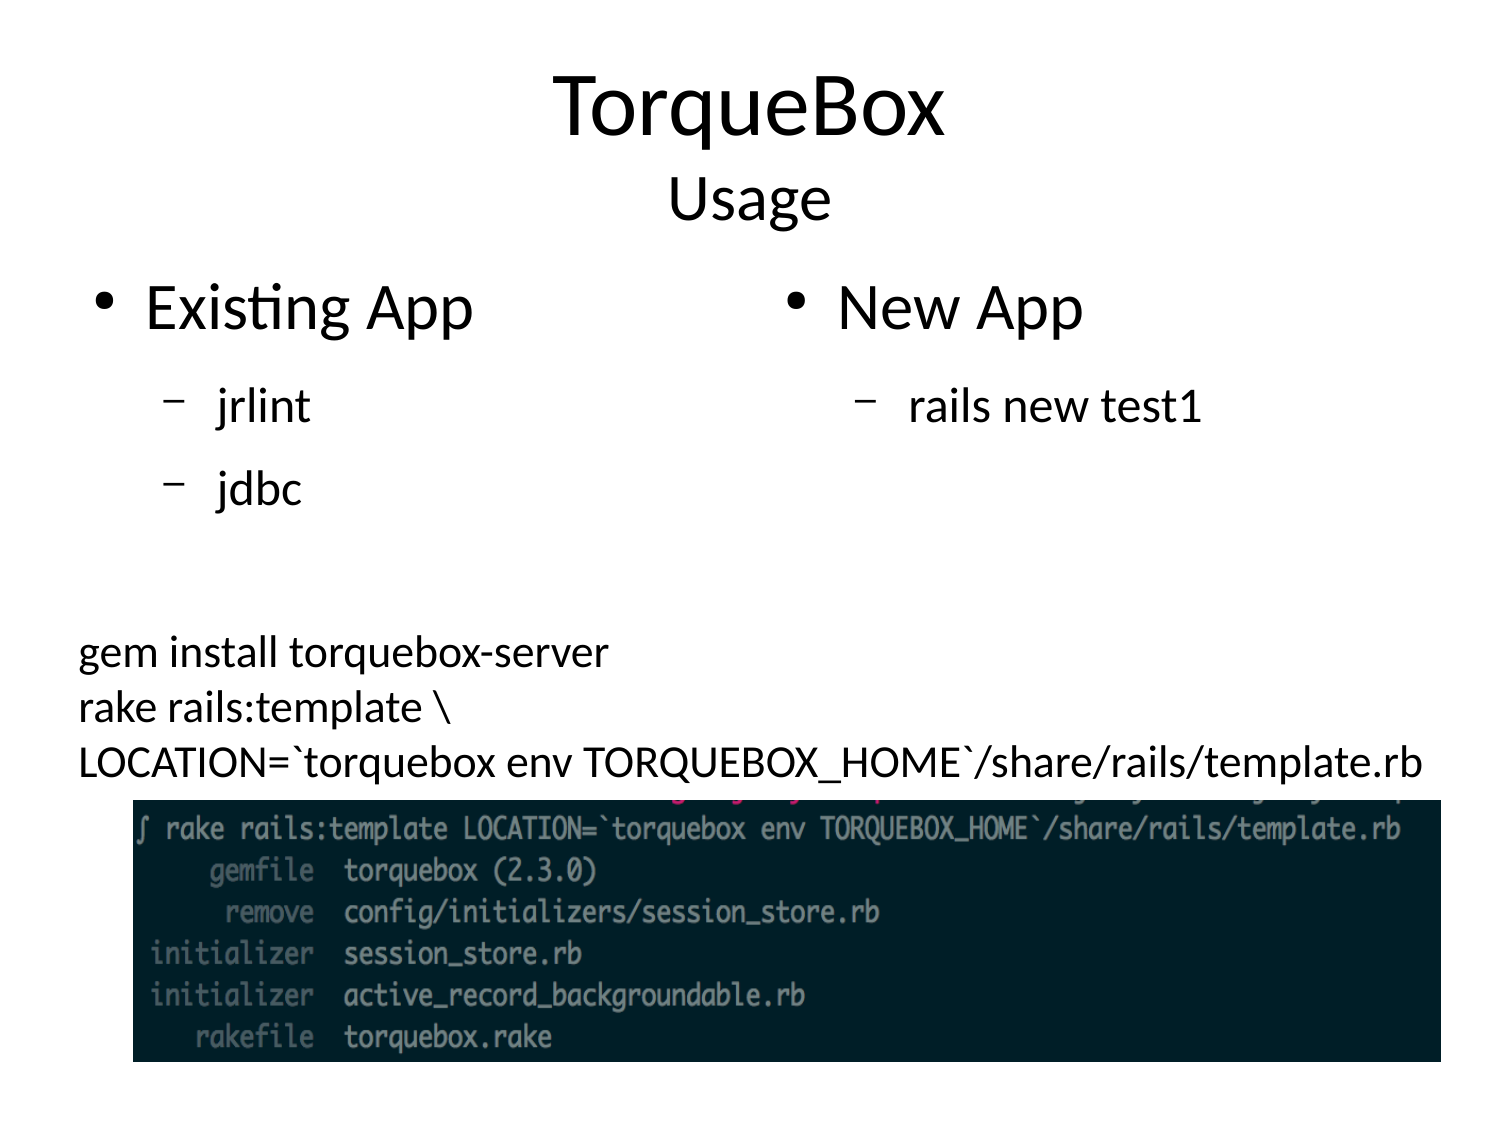

# TorqueBox Usage
Existing App
jrlint
jdbc
New App
rails new test1
gem install torquebox-server
rake rails:template \
LOCATION=`torquebox env TORQUEBOX_HOME`/share/rails/template.rb